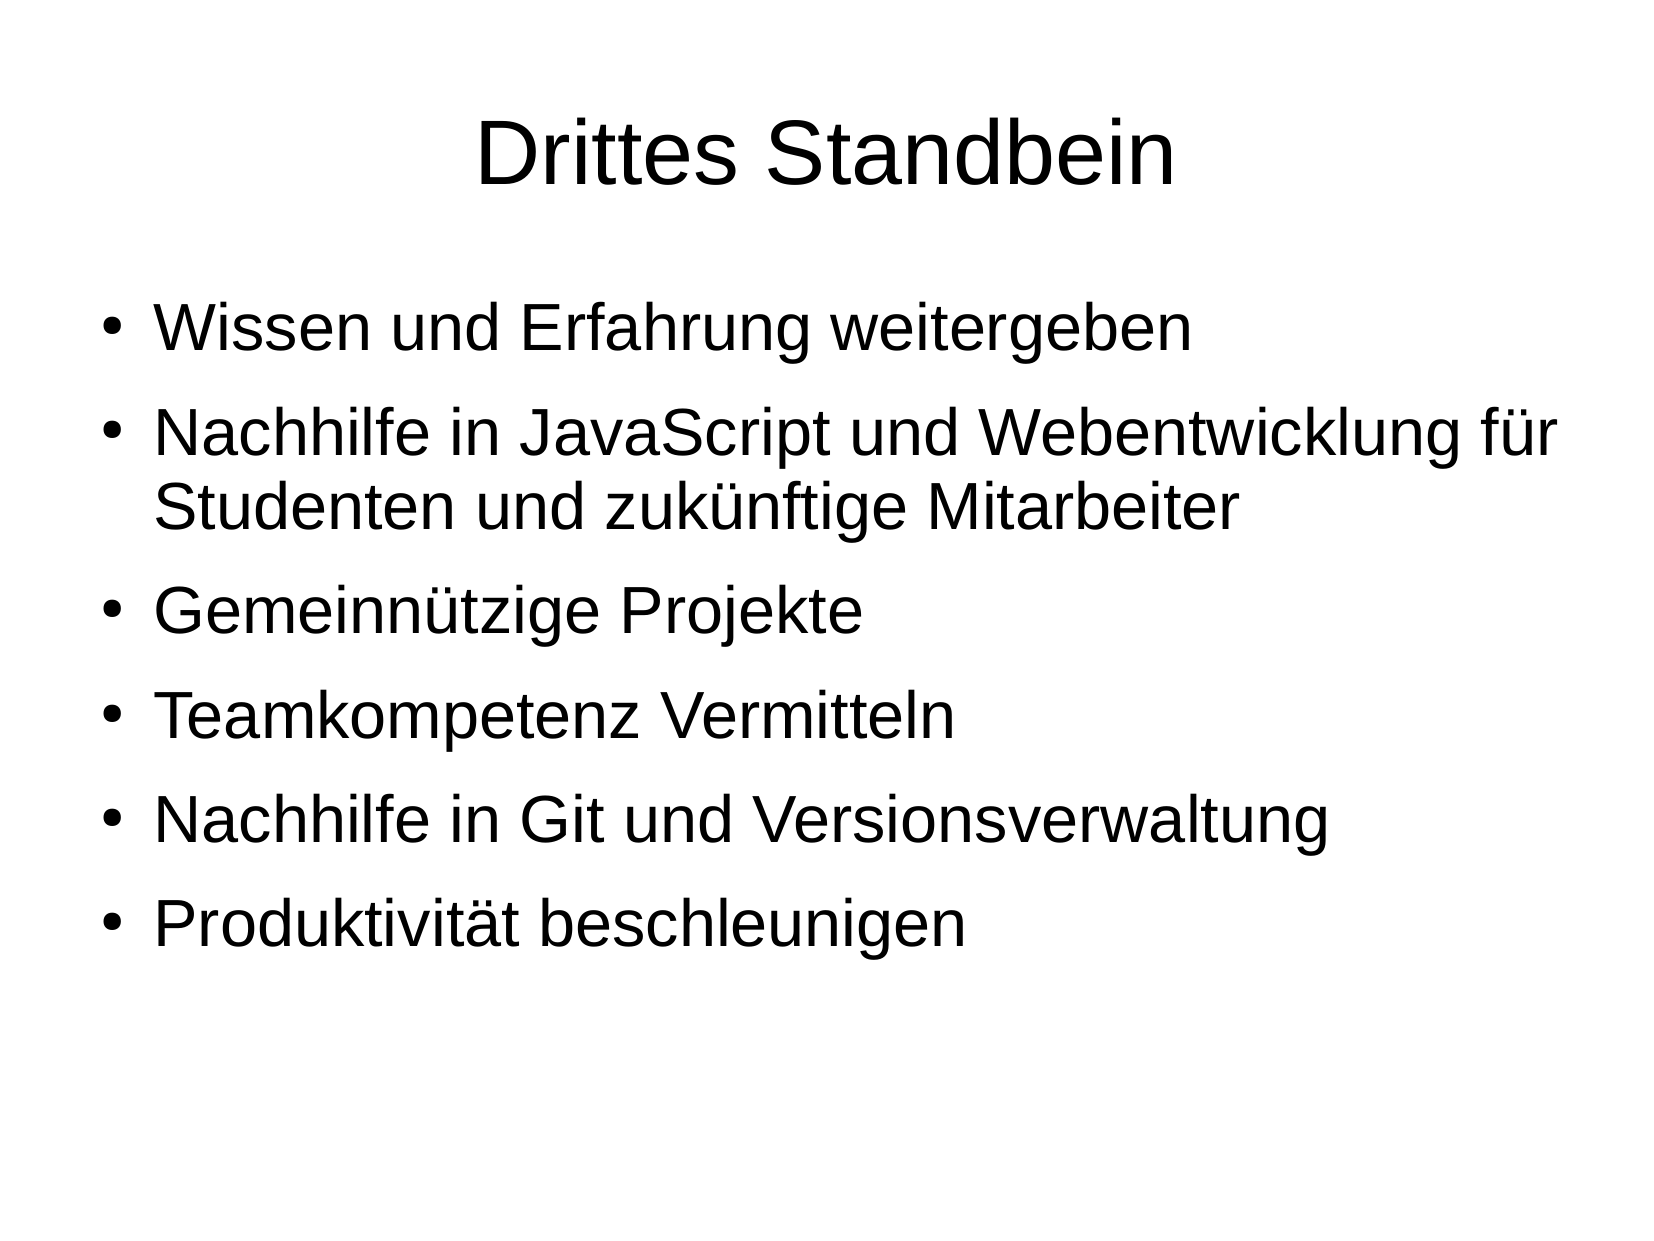

# Drittes Standbein
Wissen und Erfahrung weitergeben
Nachhilfe in JavaScript und Webentwicklung für Studenten und zukünftige Mitarbeiter
Gemeinnützige Projekte
Teamkompetenz Vermitteln
Nachhilfe in Git und Versionsverwaltung
Produktivität beschleunigen